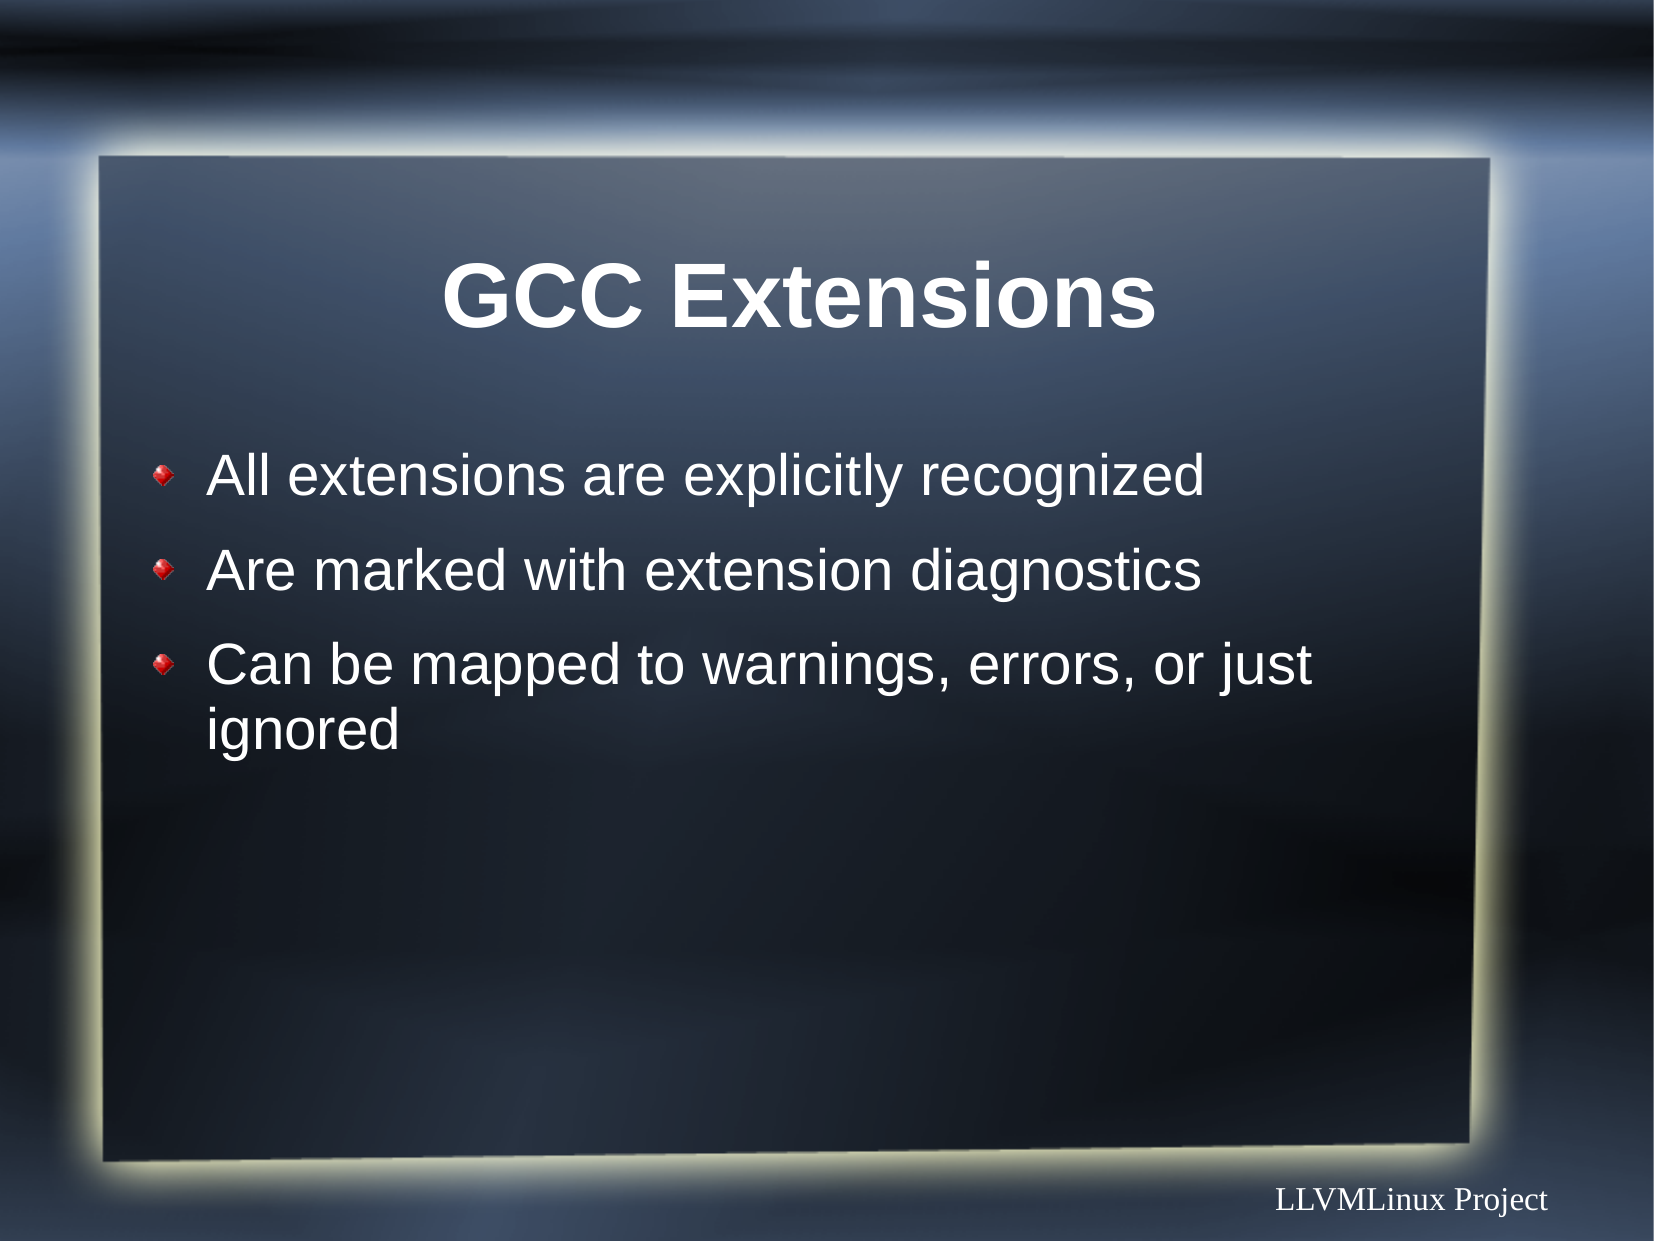

# GCC Extensions
All extensions are explicitly recognized
Are marked with extension diagnostics
Can be mapped to warnings, errors, or just ignored